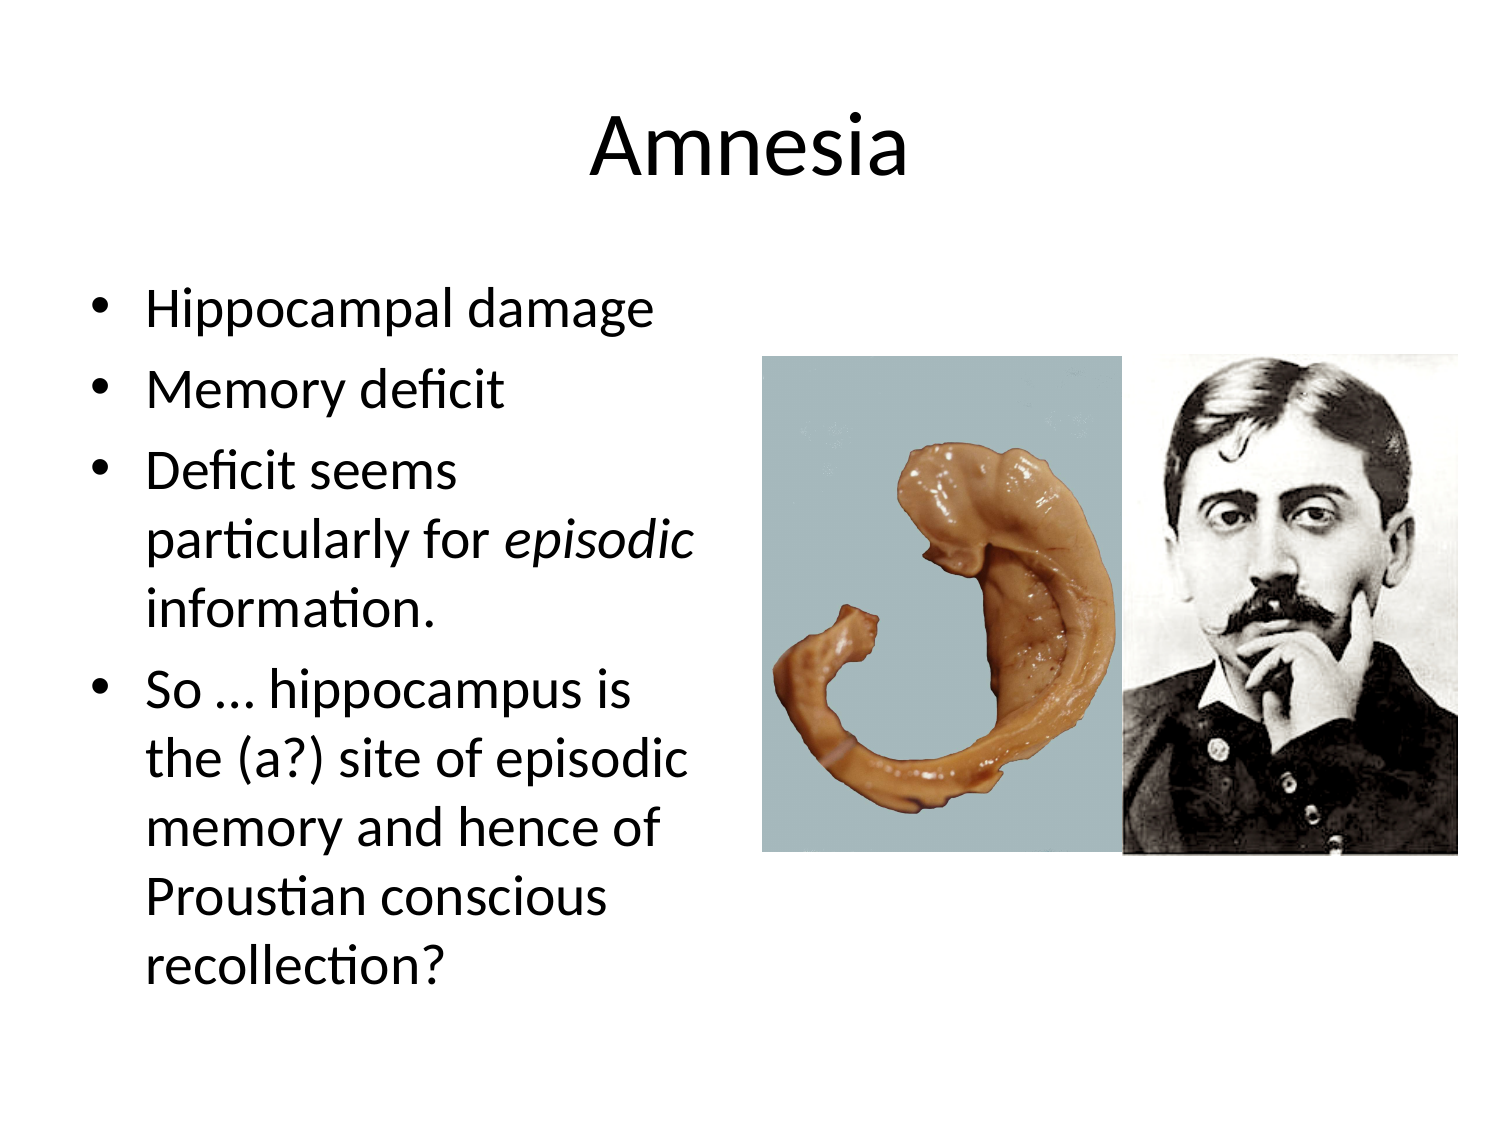

# Amnesia
Hippocampal damage
Memory deficit
Deficit seems particularly for episodic information.
So … hippocampus is the (a?) site of episodic memory and hence of Proustian conscious recollection?